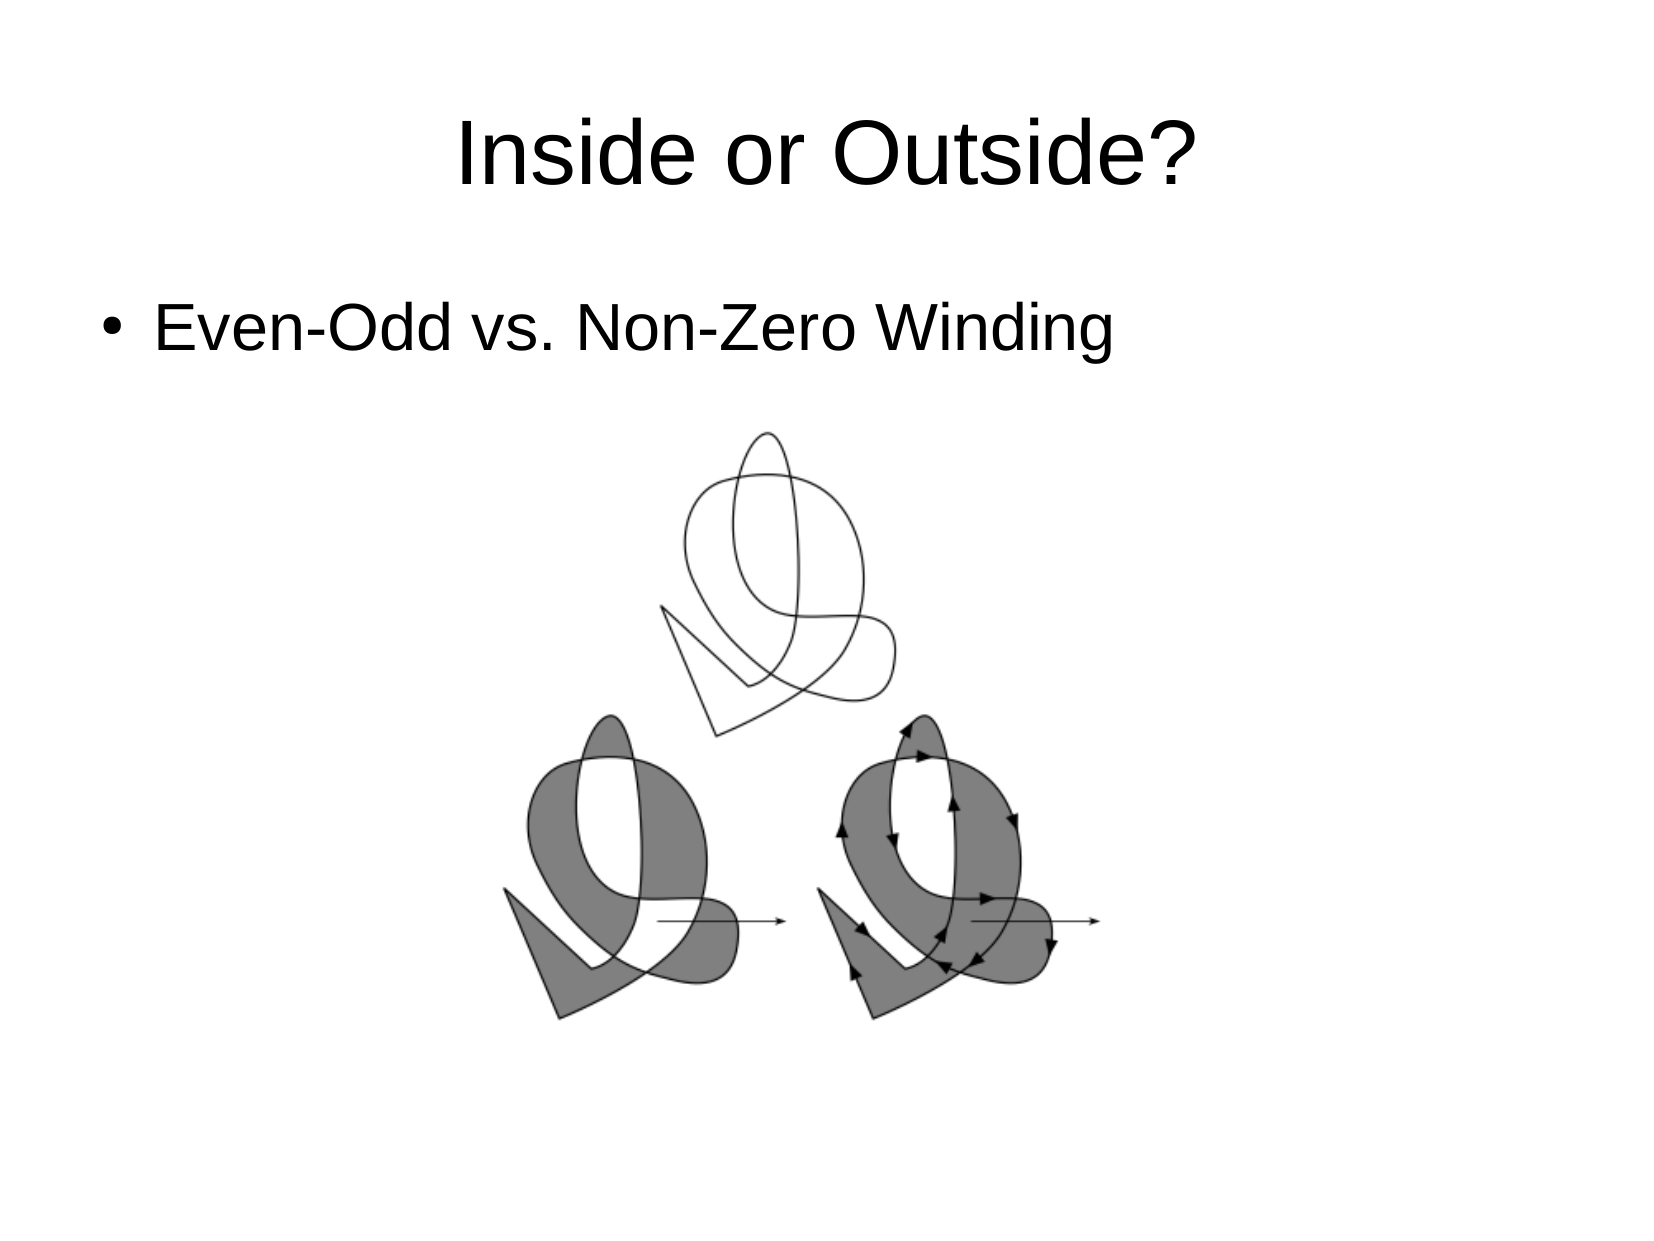

# Inside or Outside?
Even-Odd vs. Non-Zero Winding